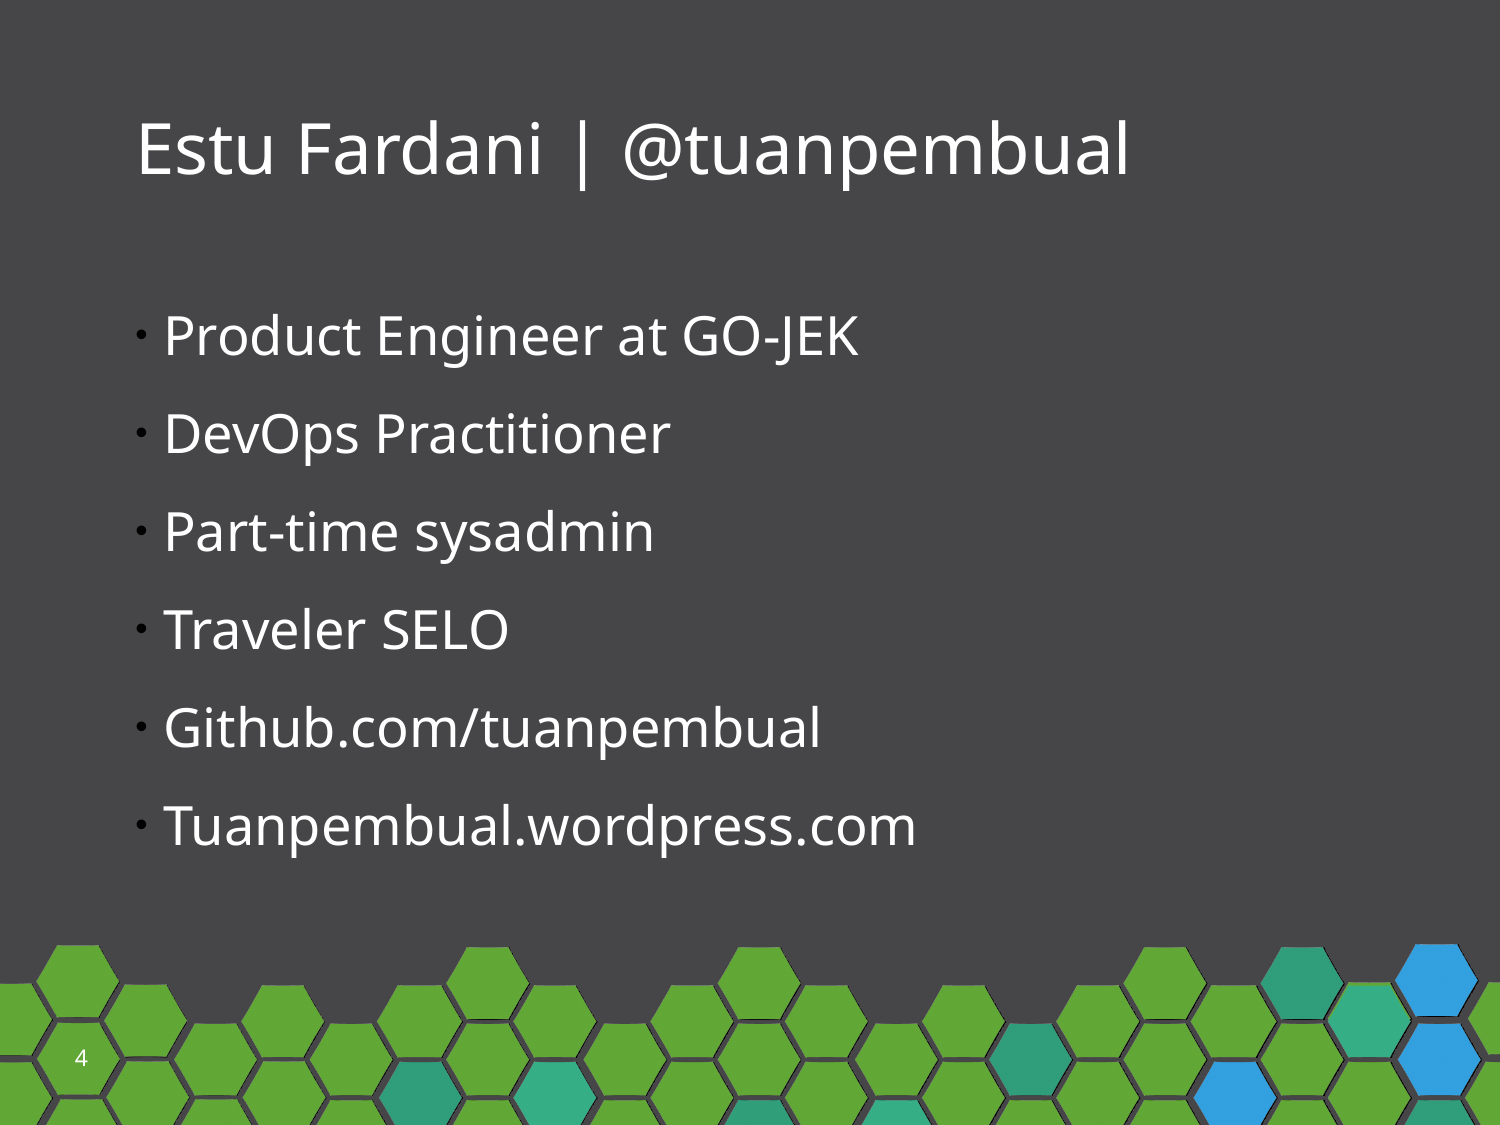

# Estu Fardani | @tuanpembual
Product Engineer at GO-JEK
DevOps Practitioner
Part-time sysadmin
Traveler SELO
Github.com/tuanpembual
Tuanpembual.wordpress.com